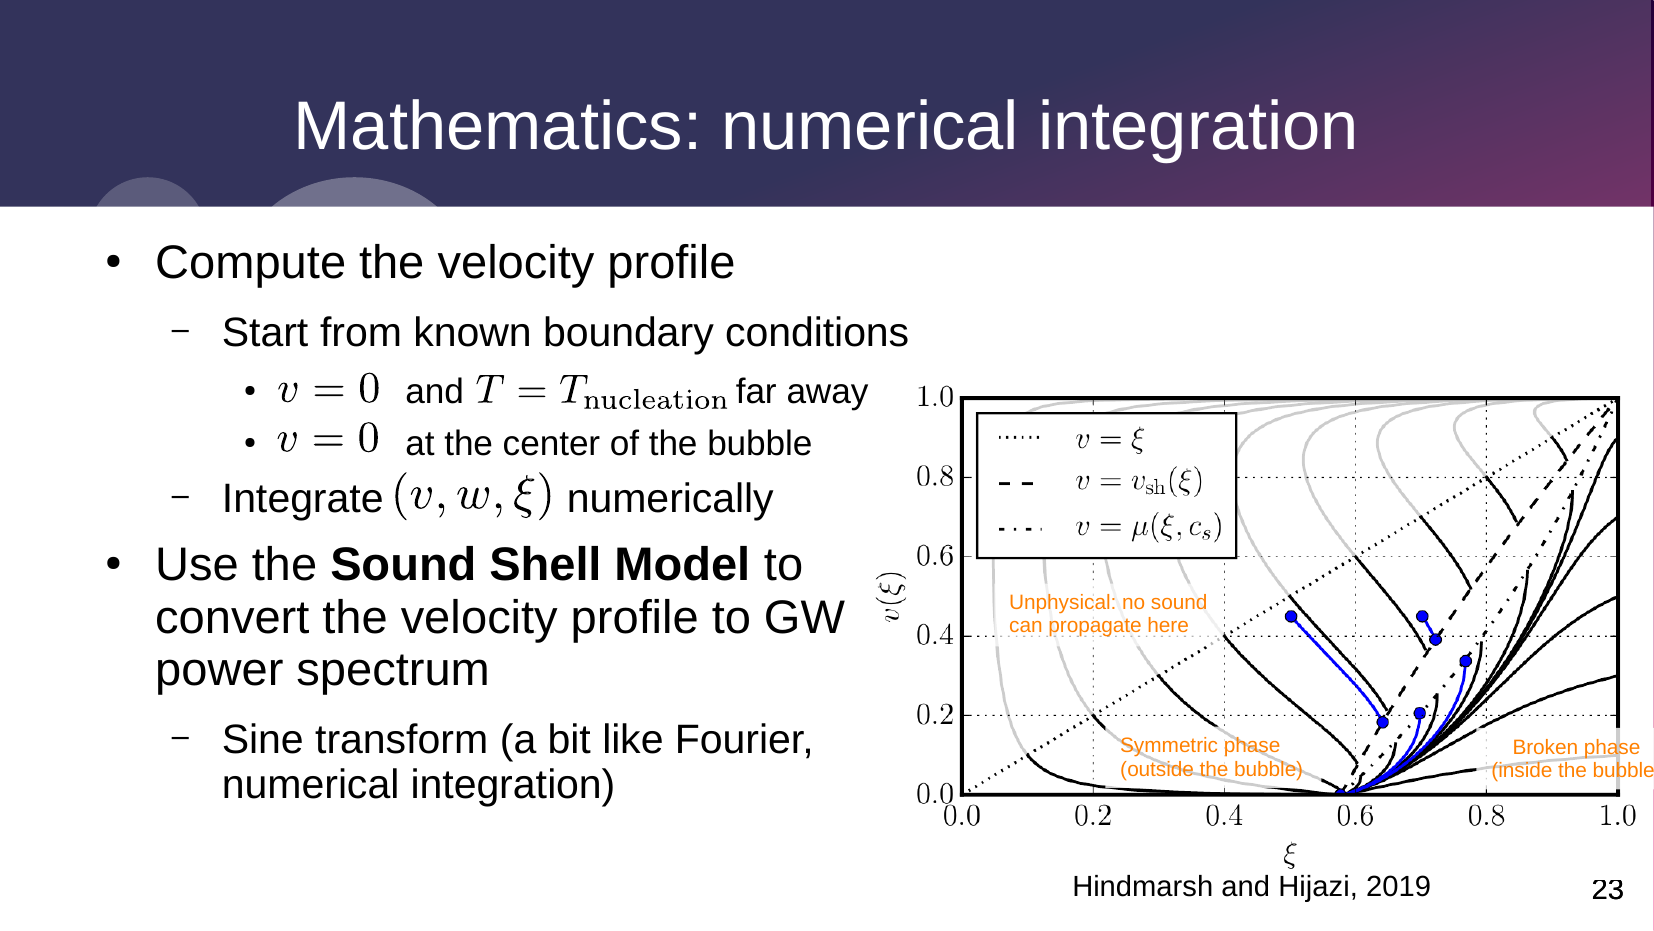

# Mathematics: numerical integration
Compute the velocity profile
Start from known boundary conditions
 and far away
 at the center of the bubble
Integrate numerically
Use the Sound Shell Model to convert the velocity profile to GW power spectrum
Sine transform (a bit like Fourier, numerical integration)
Unphysical: no sound
can propagate here
Symmetric phase
(outside the bubble)
Broken phase
(inside the bubble)
23
Hindmarsh and Hijazi, 2019